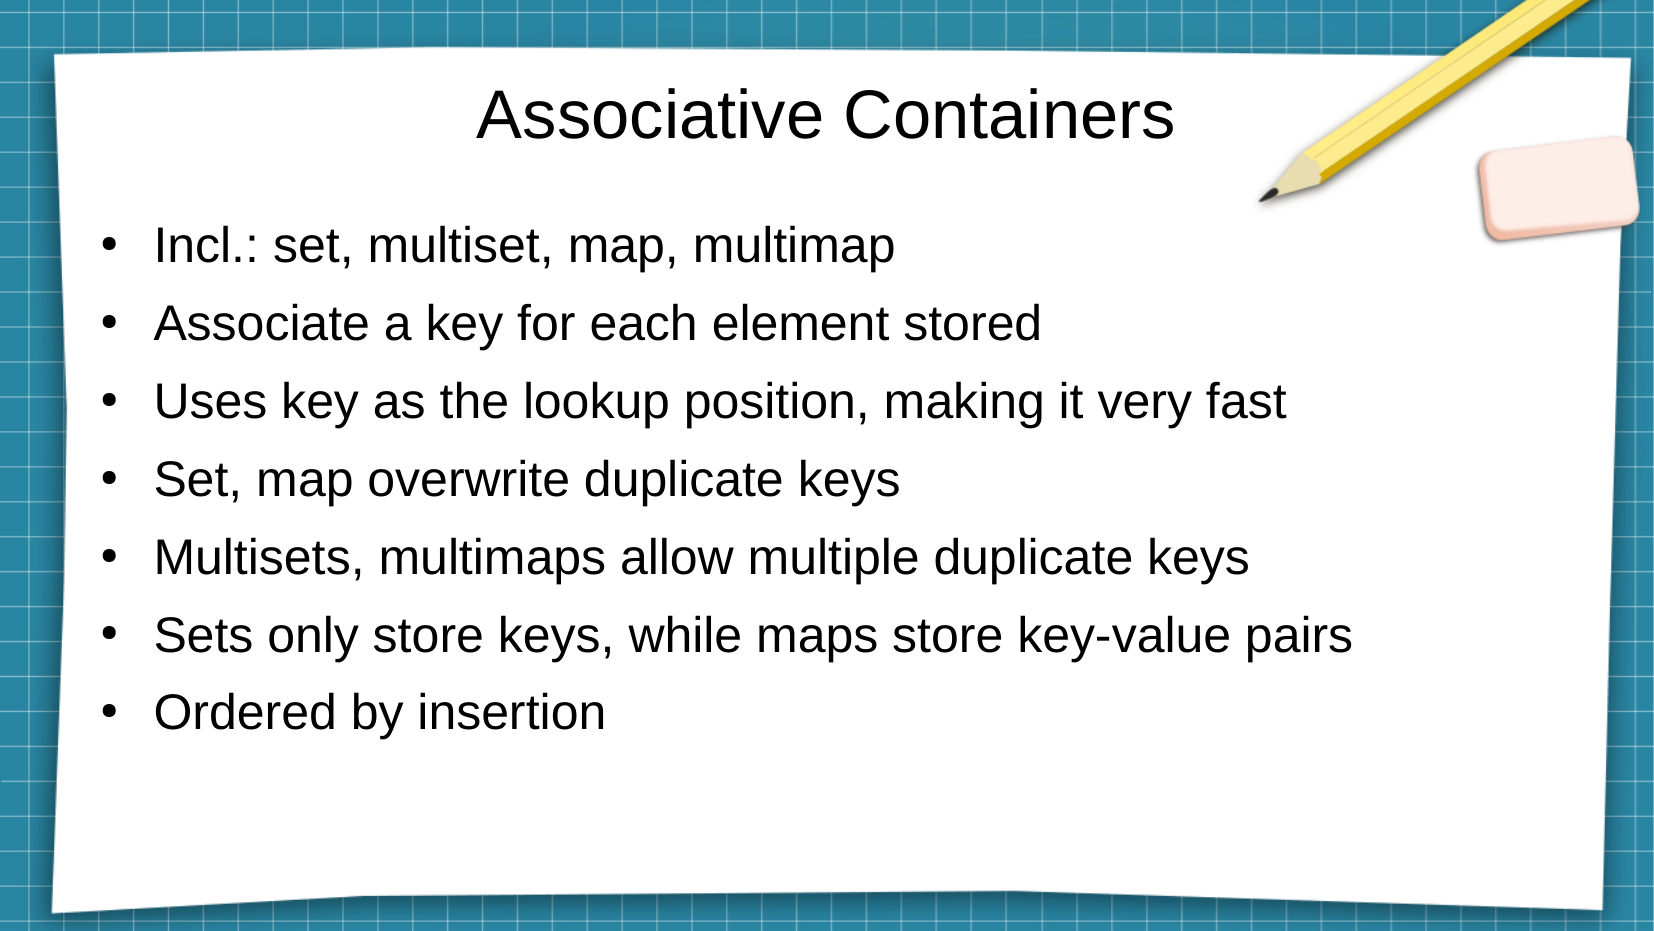

# Associative Containers
Incl.: set, multiset, map, multimap
Associate a key for each element stored
Uses key as the lookup position, making it very fast
Set, map overwrite duplicate keys
Multisets, multimaps allow multiple duplicate keys
Sets only store keys, while maps store key-value pairs
Ordered by insertion